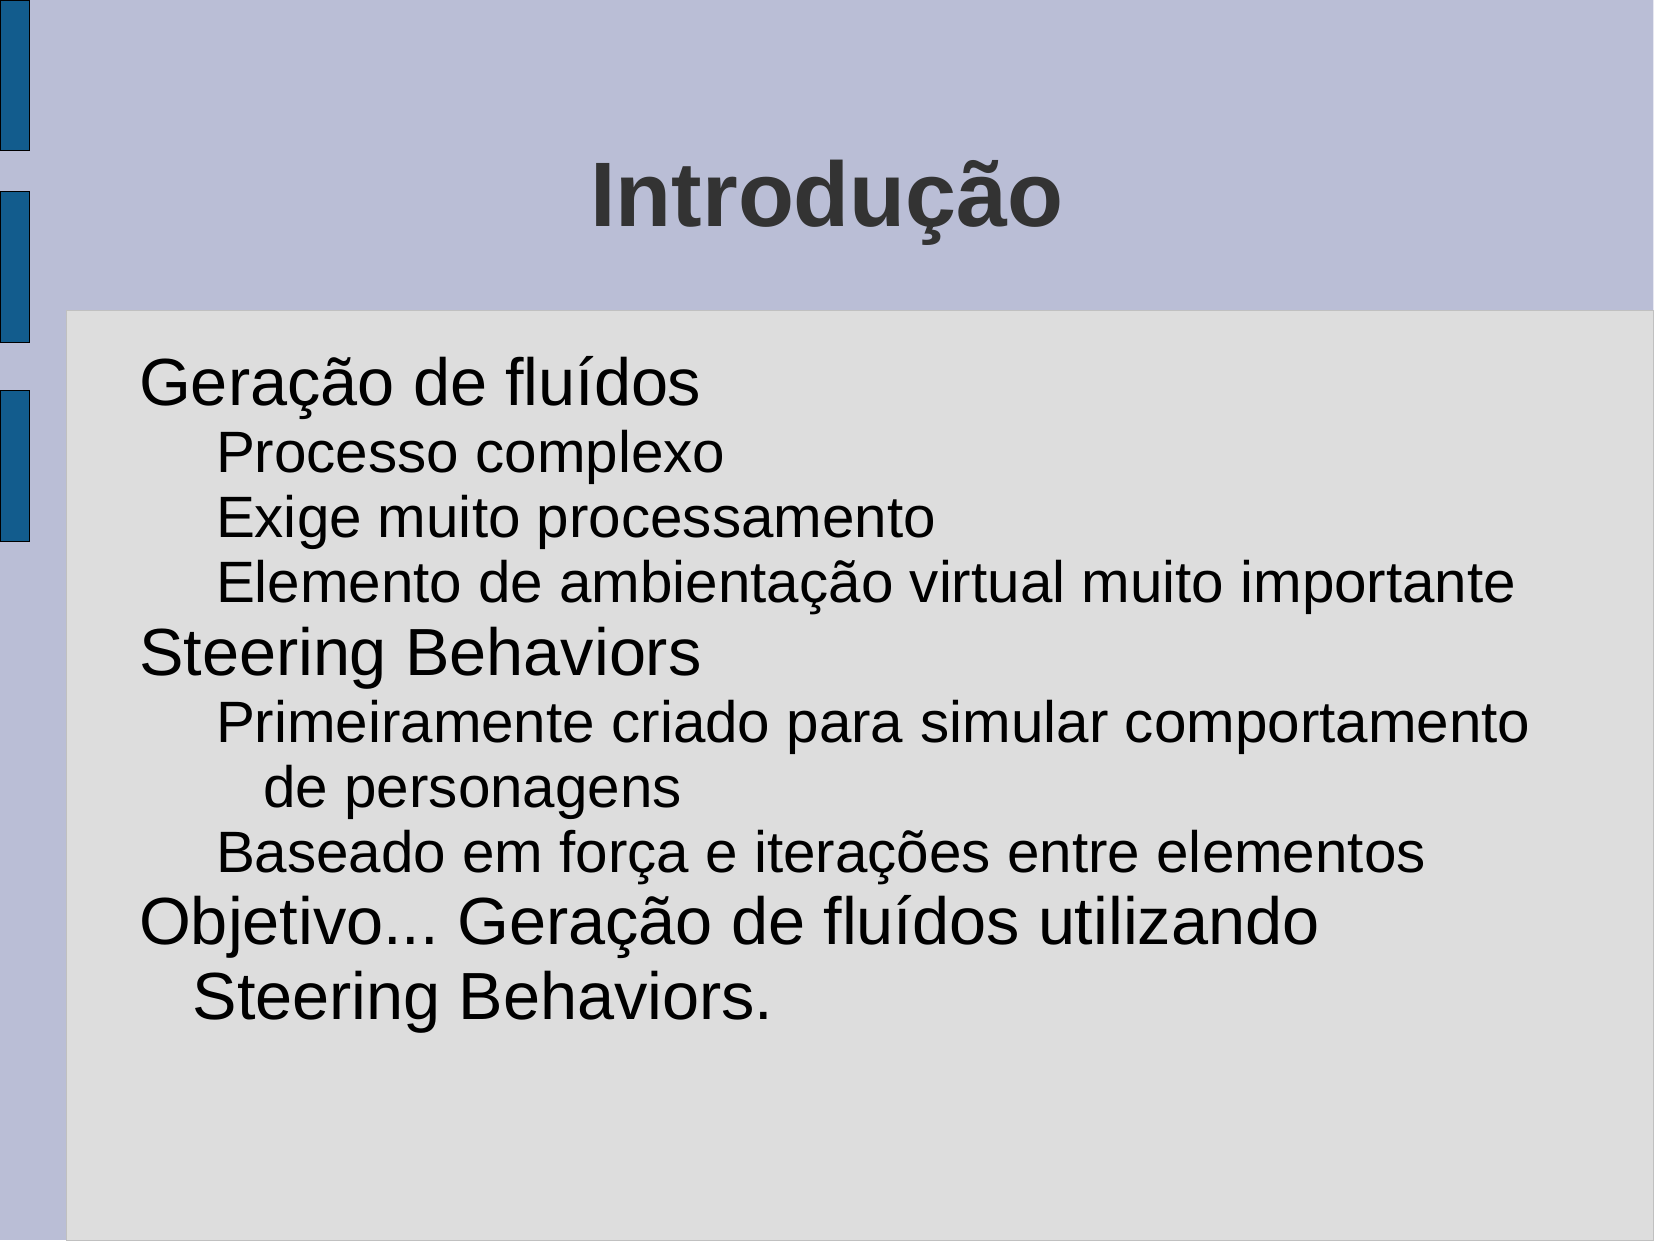

# Introdução
Geração de fluídos
Processo complexo
Exige muito processamento
Elemento de ambientação virtual muito importante
Steering Behaviors
Primeiramente criado para simular comportamento de personagens
Baseado em força e iterações entre elementos
Objetivo... Geração de fluídos utilizando Steering Behaviors.